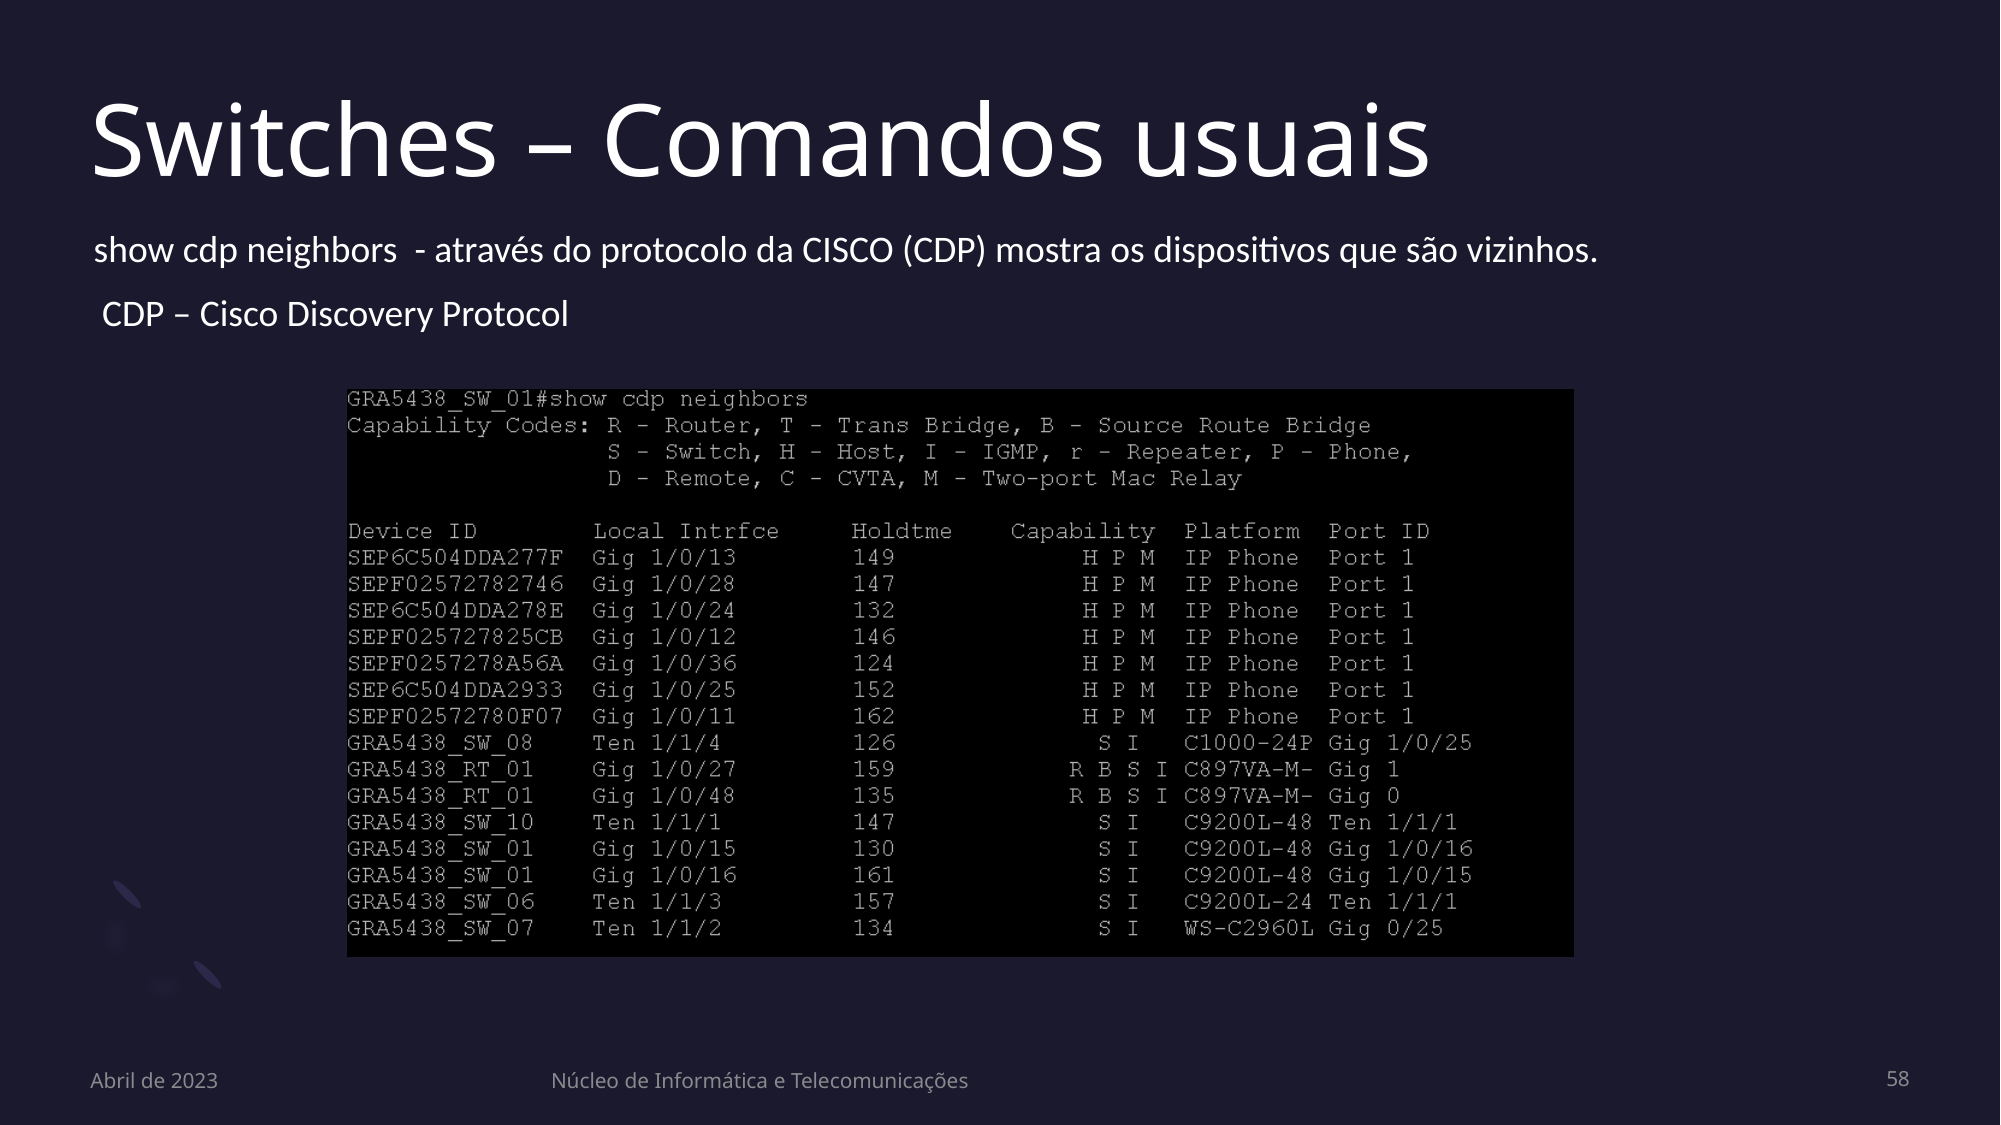

# Switches – Comandos usuais
show cdp neighbors - através do protocolo da CISCO (CDP) mostra os dispositivos que são vizinhos.
 CDP – Cisco Discovery Protocol
Abril de 2023
Núcleo de Informática e Telecomunicações